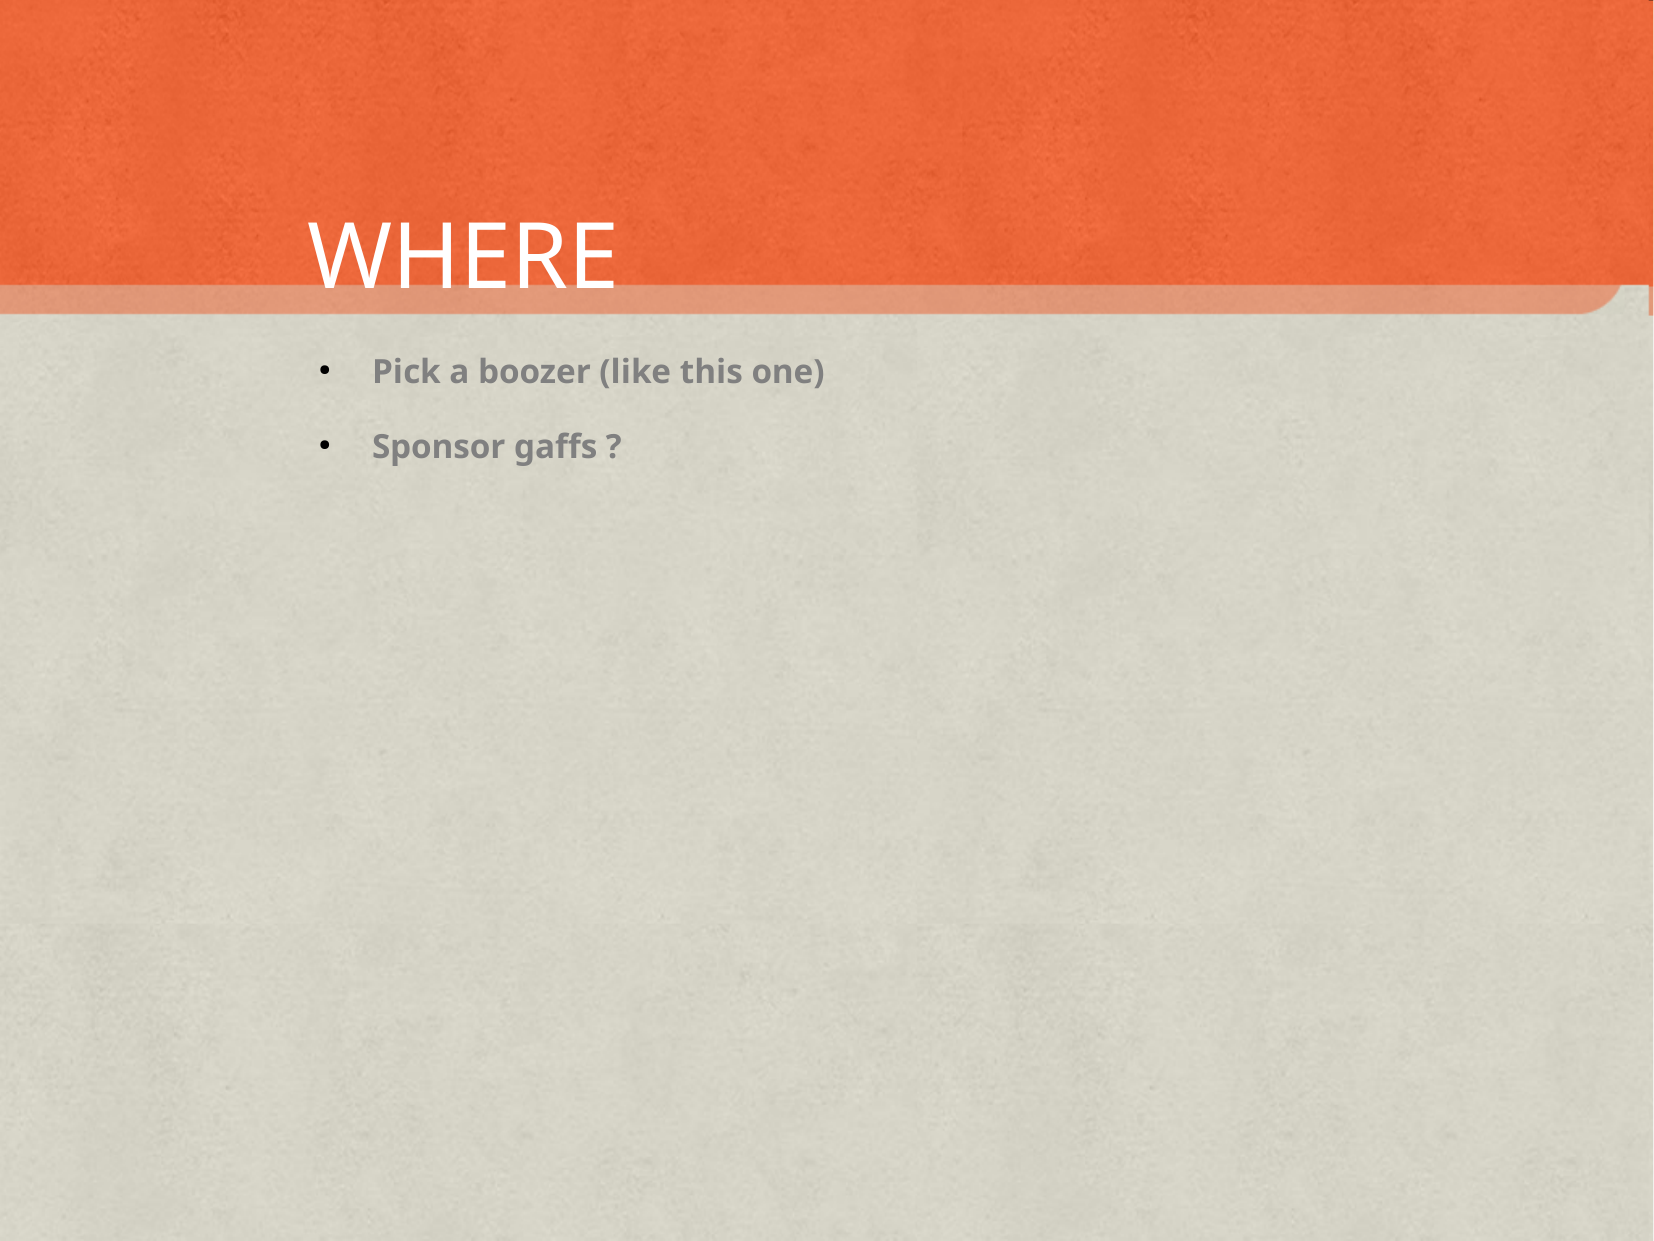

# WHERE
Pick a boozer (like this one)
Sponsor gaffs ?